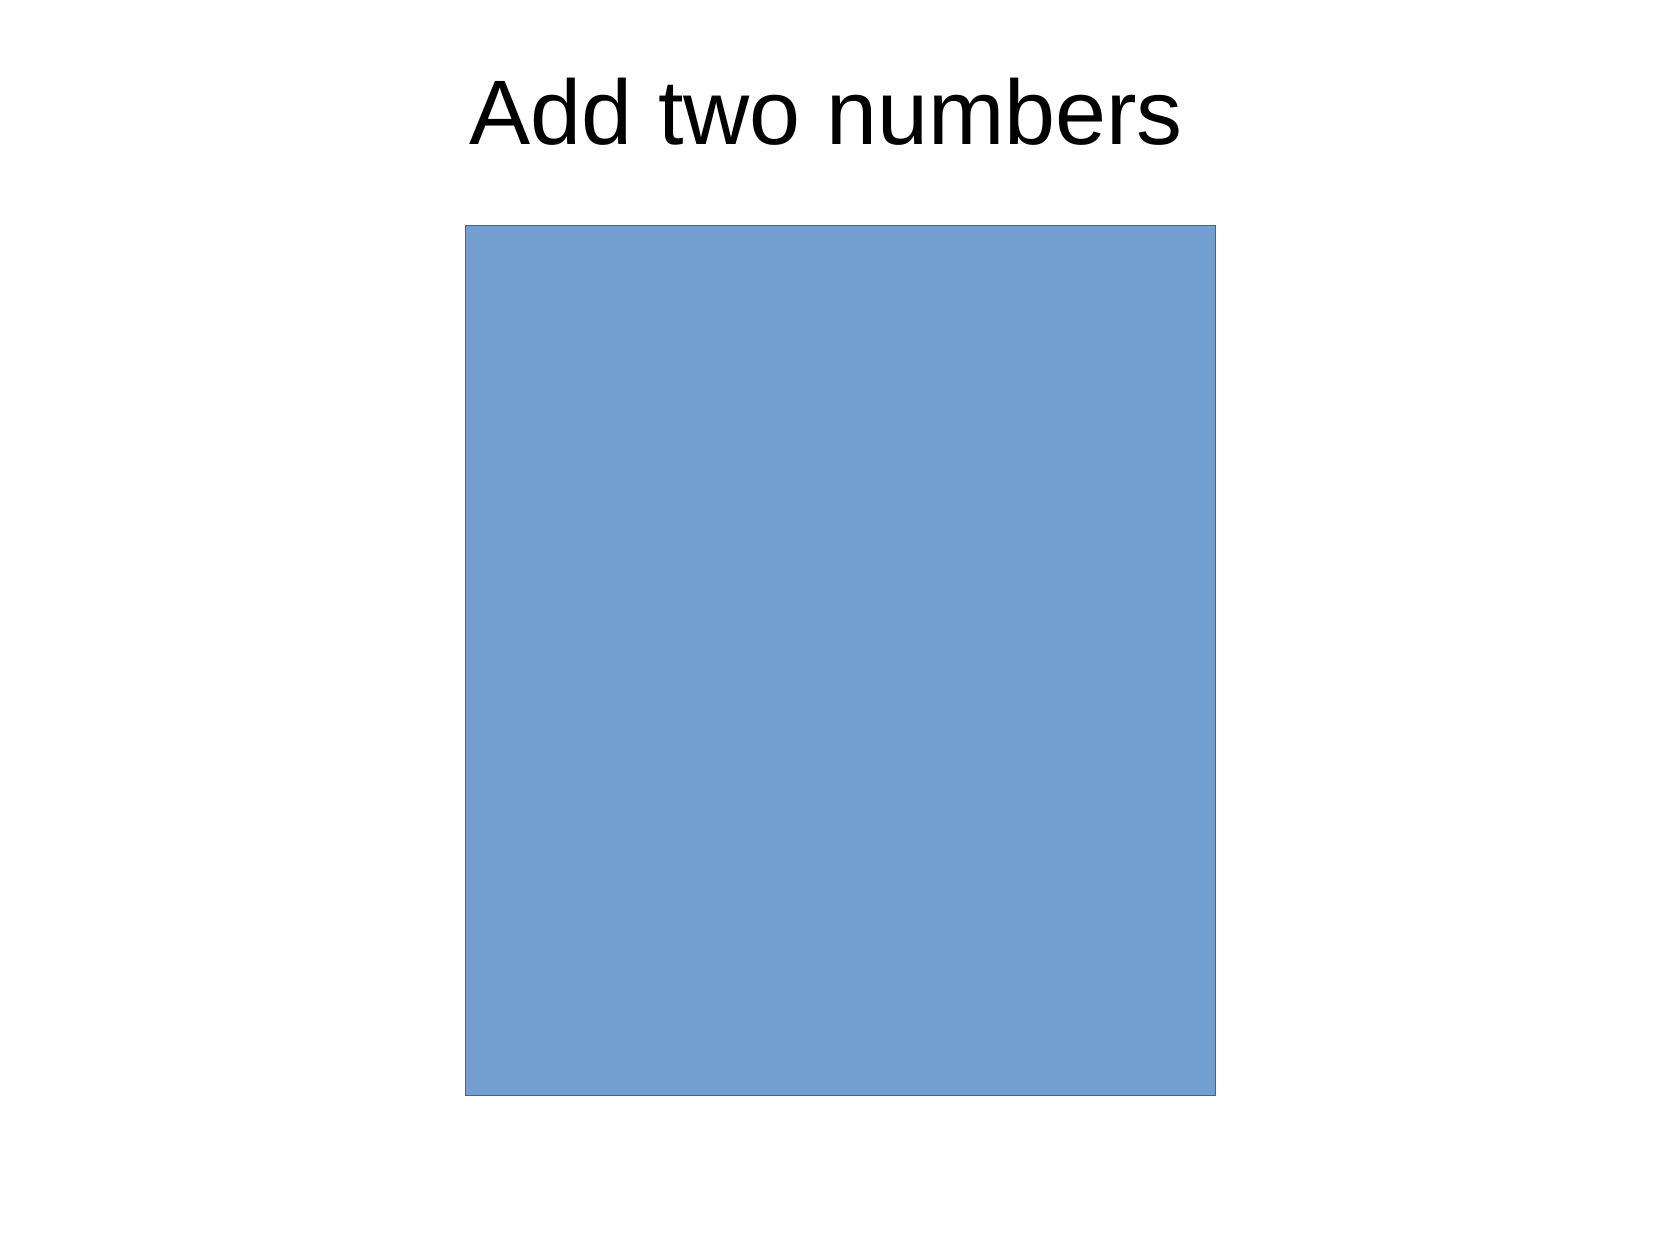

Add 2 numbers
# Add two numbers
JavaScrpt
Num 1:
Input 1
Num 2:
Input 2
Button
Total
Answer